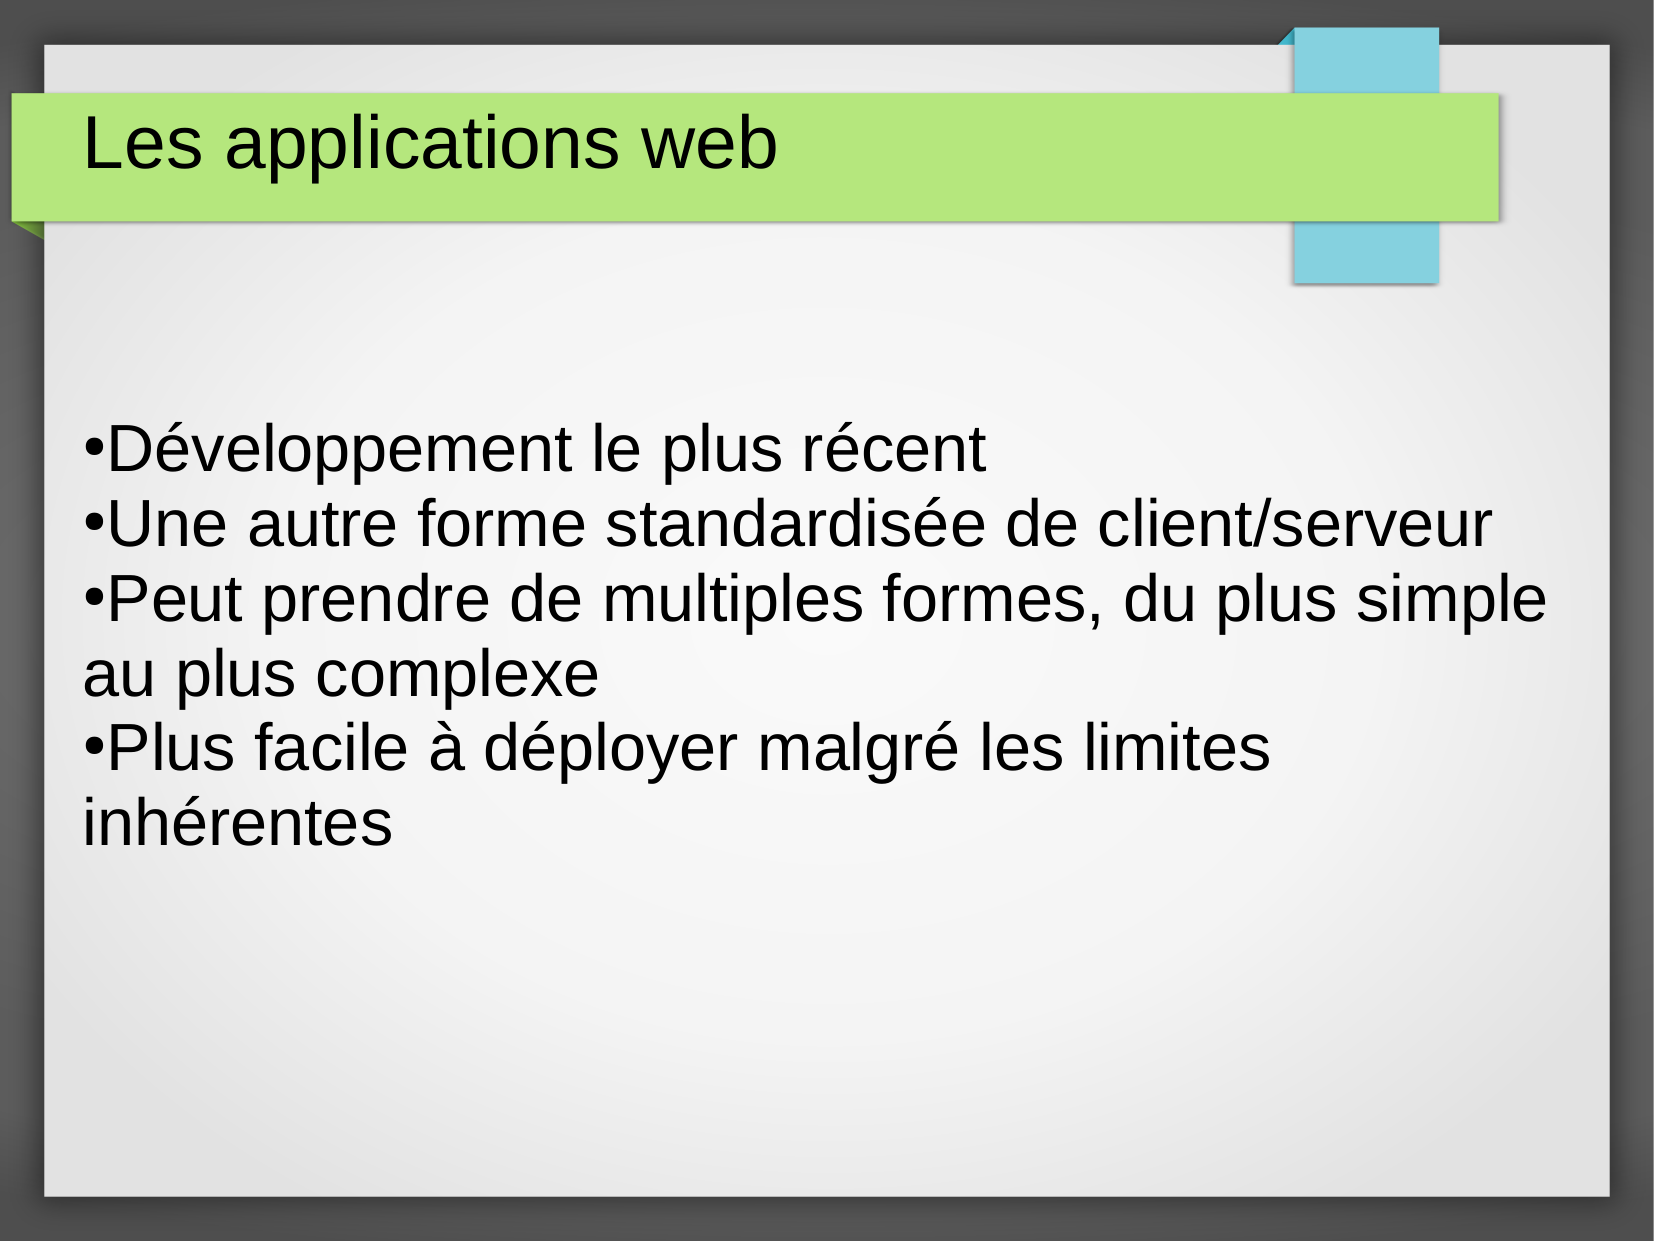

# Les applications web
Développement le plus récent
Une autre forme standardisée de client/serveur
Peut prendre de multiples formes, du plus simple au plus complexe
Plus facile à déployer malgré les limites inhérentes